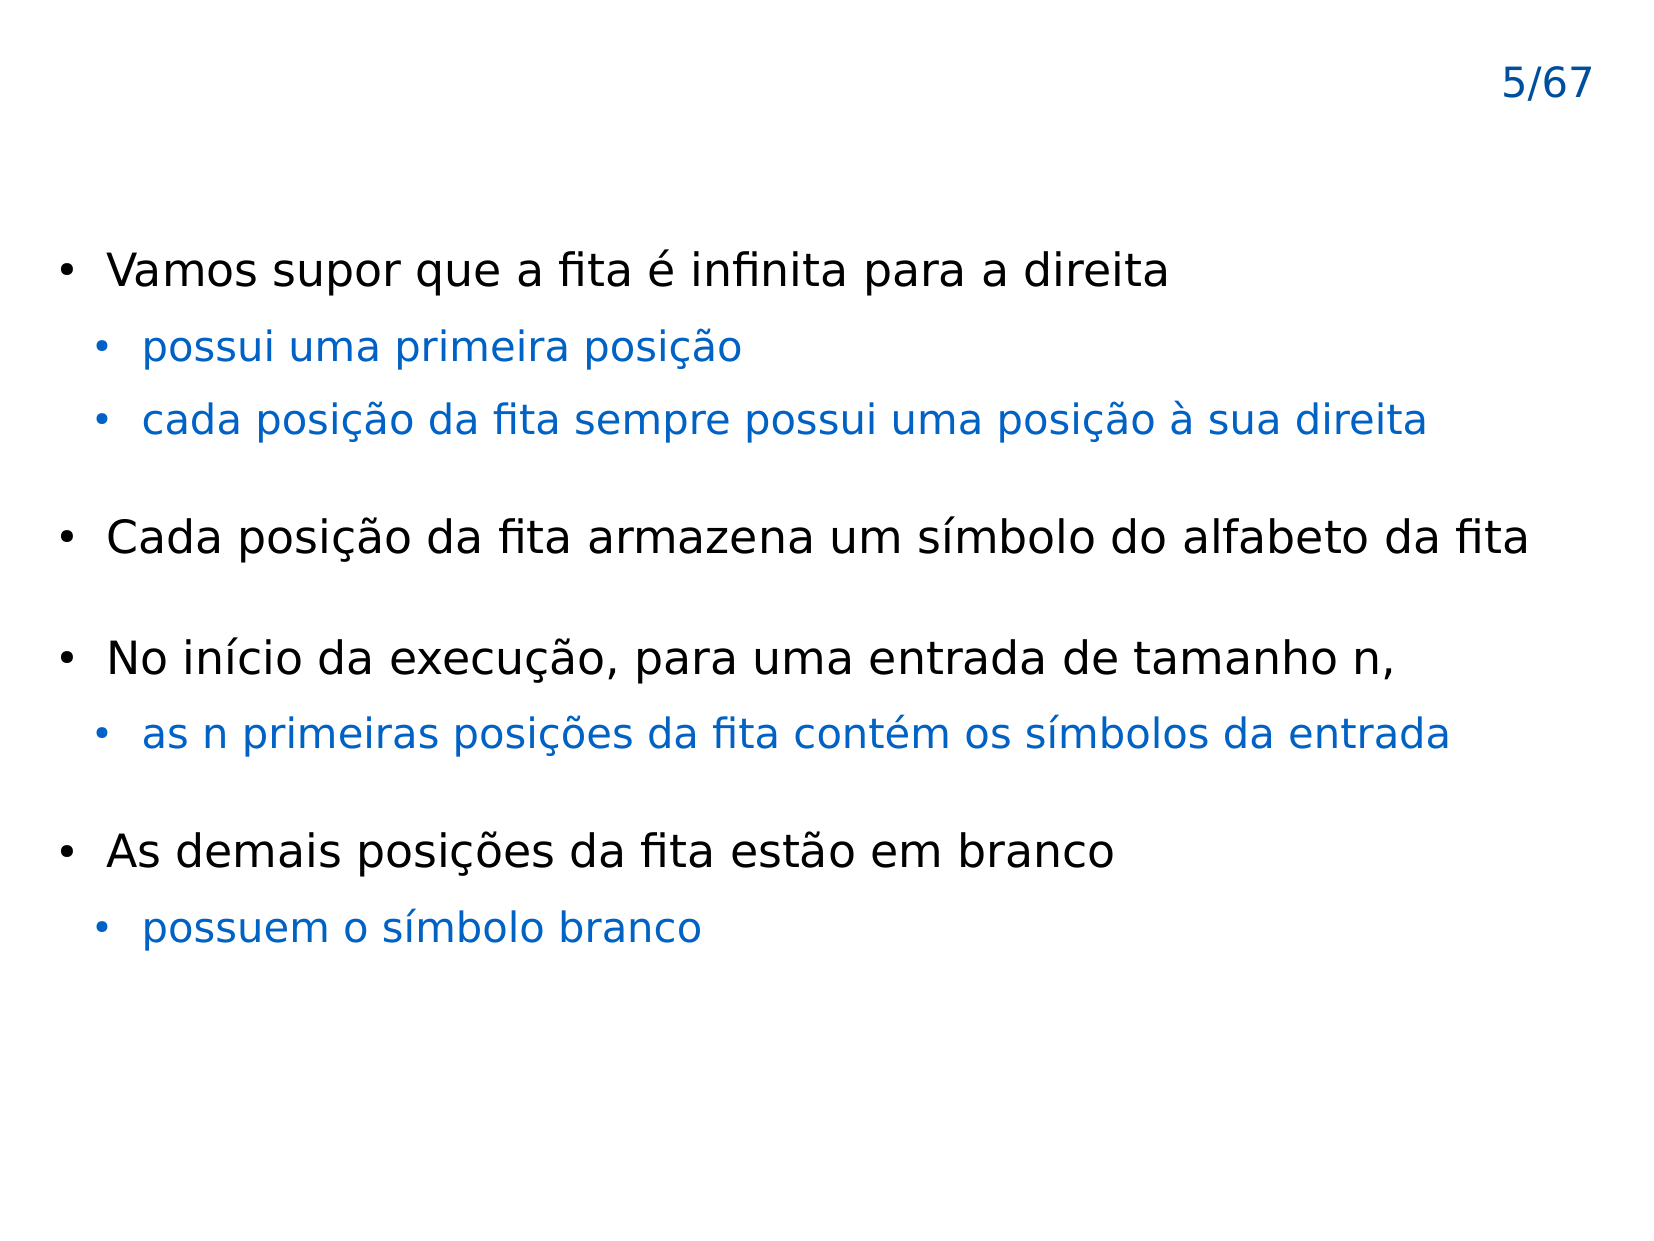

#
5
Vamos supor que a fita é infinita para a direita
possui uma primeira posição
cada posição da fita sempre possui uma posição à sua direita
Cada posição da fita armazena um símbolo do alfabeto da fita
No início da execução, para uma entrada de tamanho n,
as n primeiras posições da fita contém os símbolos da entrada
As demais posições da fita estão em branco
possuem o símbolo branco